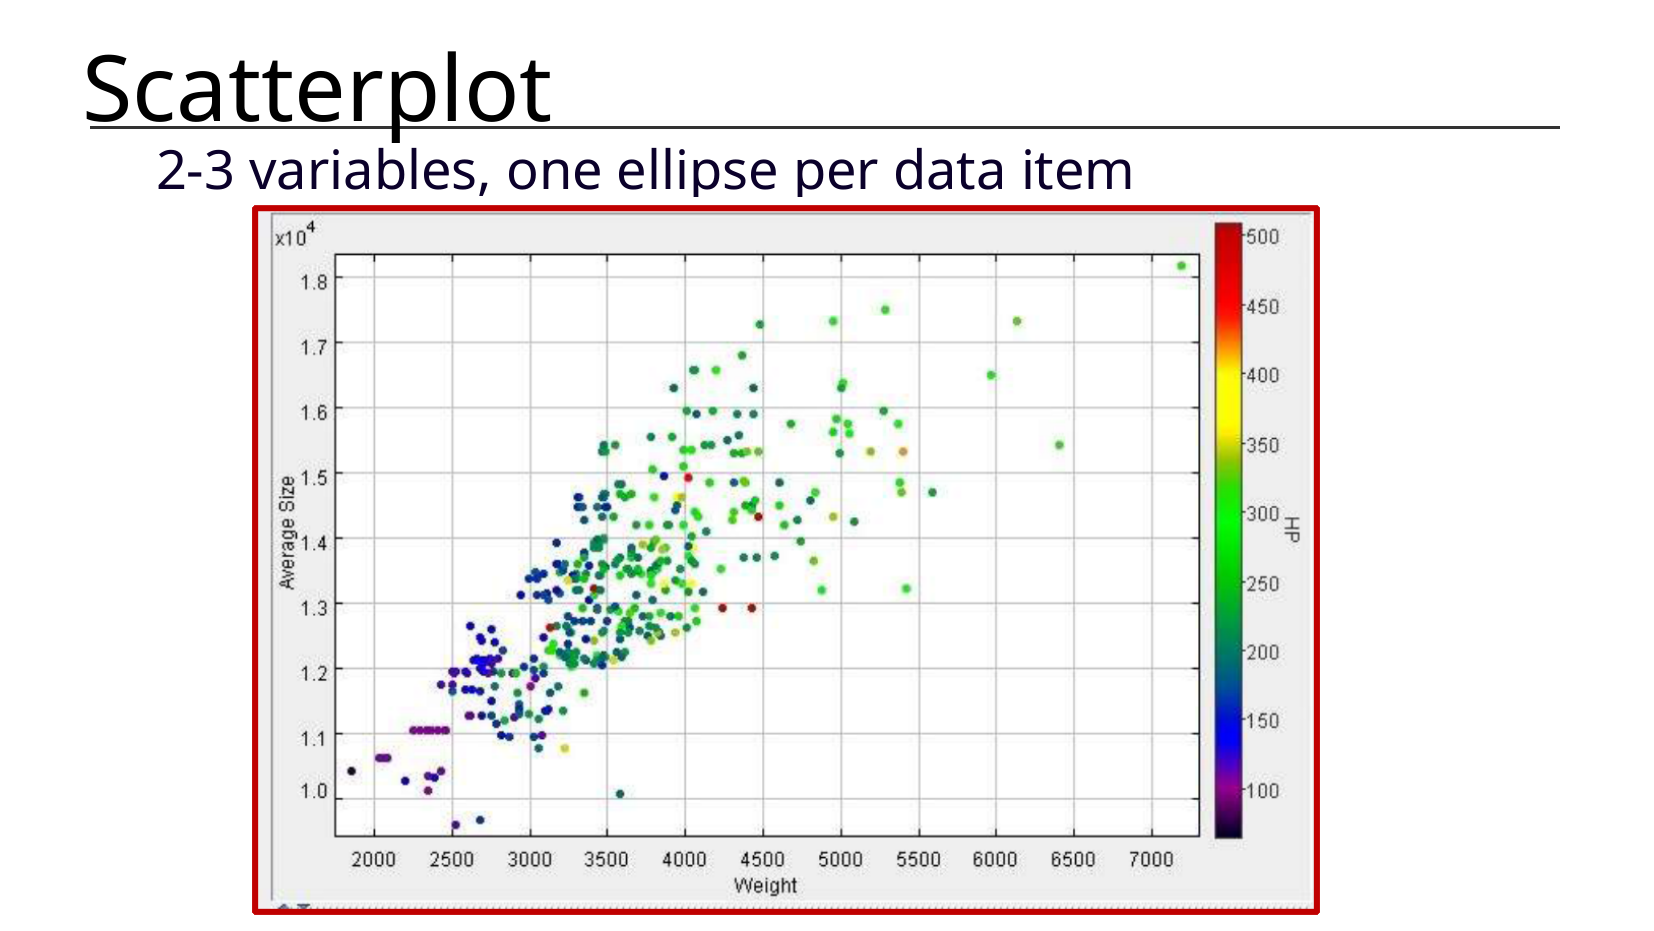

# Scatterplot
2-3 variables, one ellipse per data item